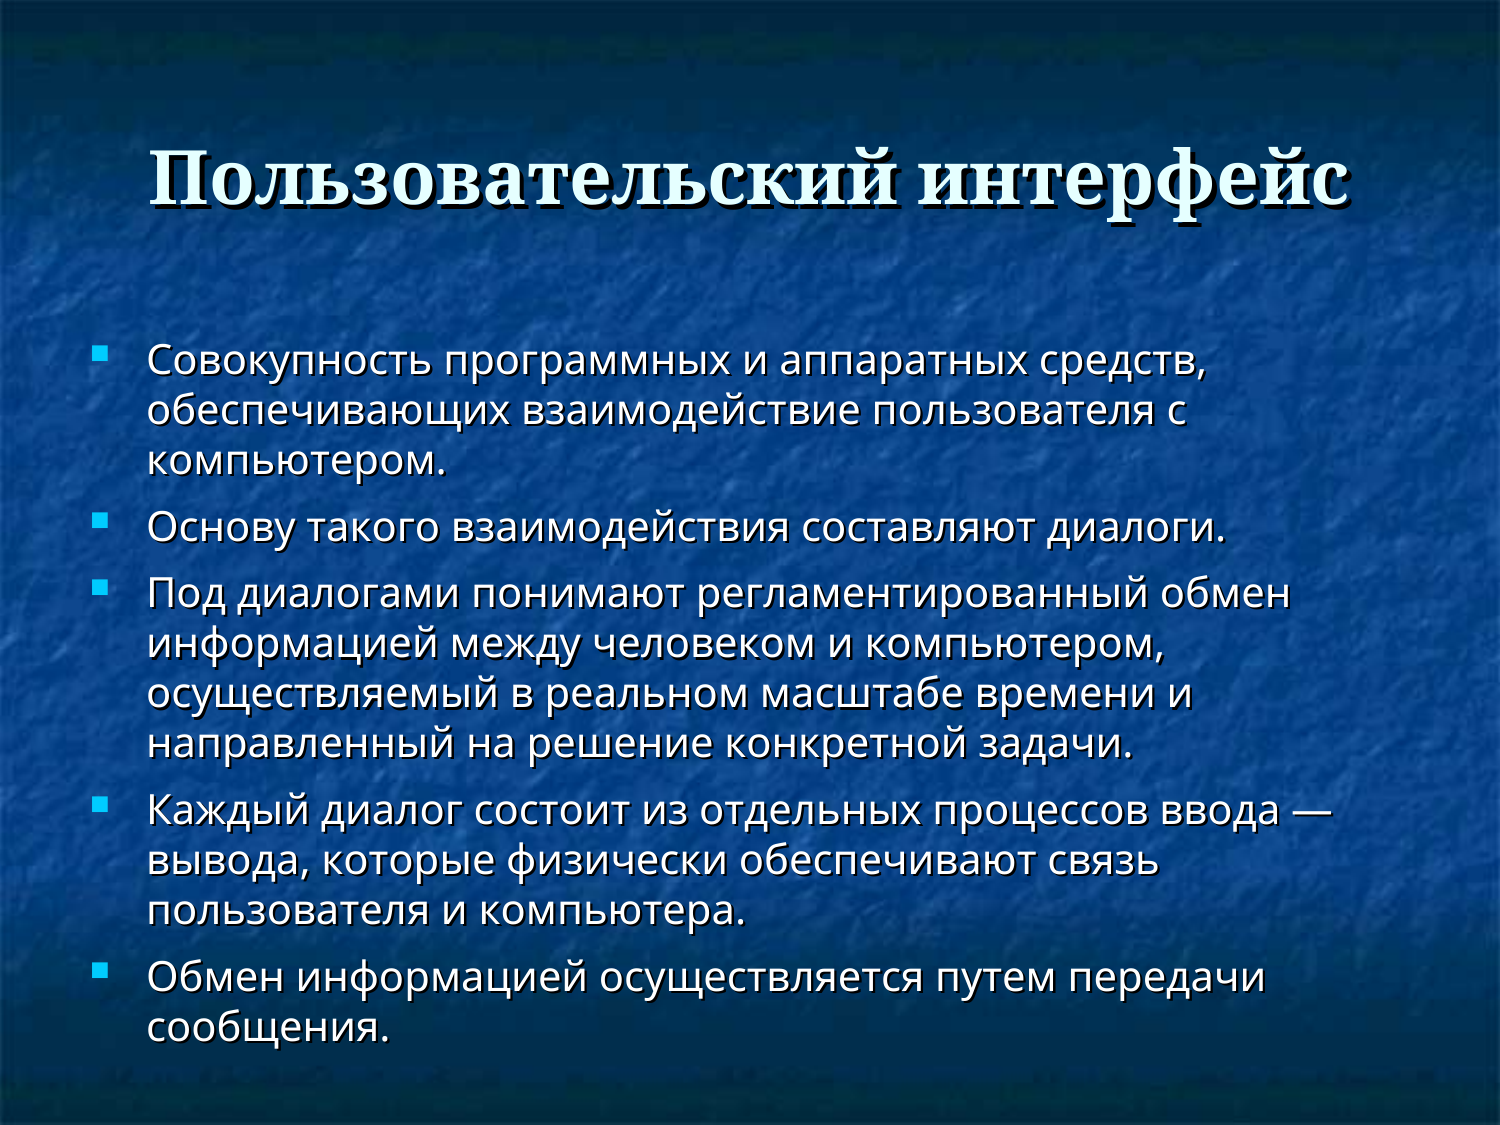

# Пользовательский интерфейс
Совокупность программных и аппаратных средств, обеспечивающих взаимодействие пользователя с компьютером.
Основу такого взаимодействия составляют диалоги.
Под диалогами понимают регламентированный обмен информацией между человеком и компьютером, осуществляемый в реальном масштабе времени и направленный на решение конкретной задачи.
Каждый диалог состоит из отдельных процессов ввода — вывода, которые физически обеспечивают связь пользователя и компьютера.
Обмен информацией осуществляется путем передачи сообщения.